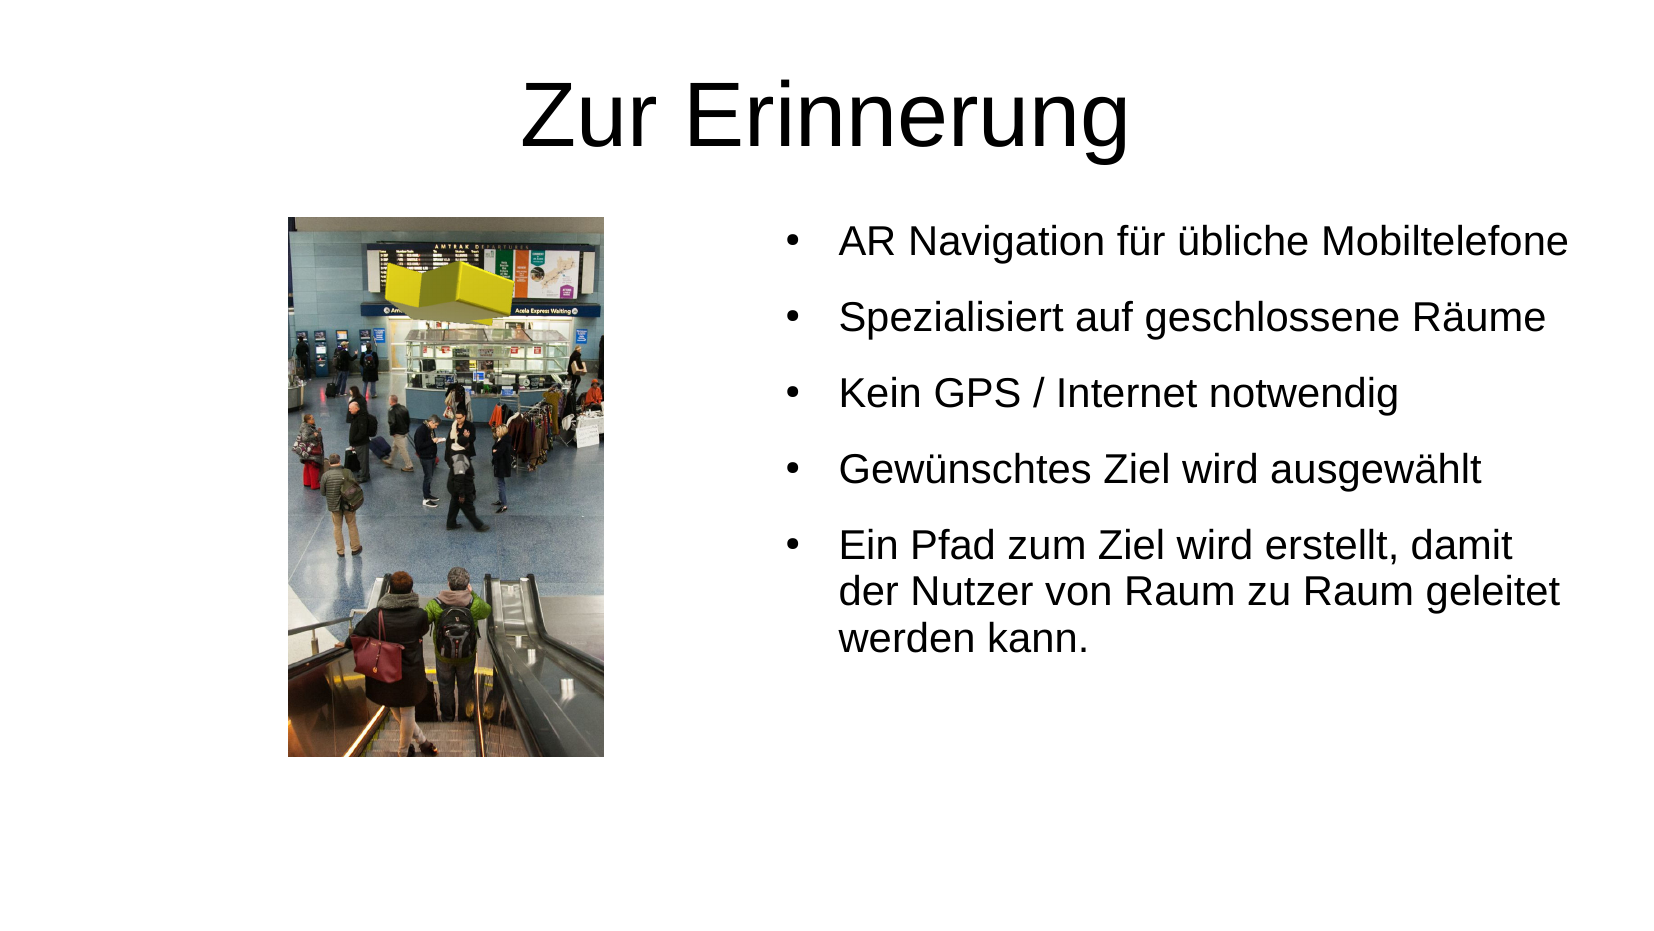

# Zur Erinnerung
AR Navigation für übliche Mobiltelefone
Spezialisiert auf geschlossene Räume
Kein GPS / Internet notwendig
Gewünschtes Ziel wird ausgewählt
Ein Pfad zum Ziel wird erstellt, damit der Nutzer von Raum zu Raum geleitet werden kann.